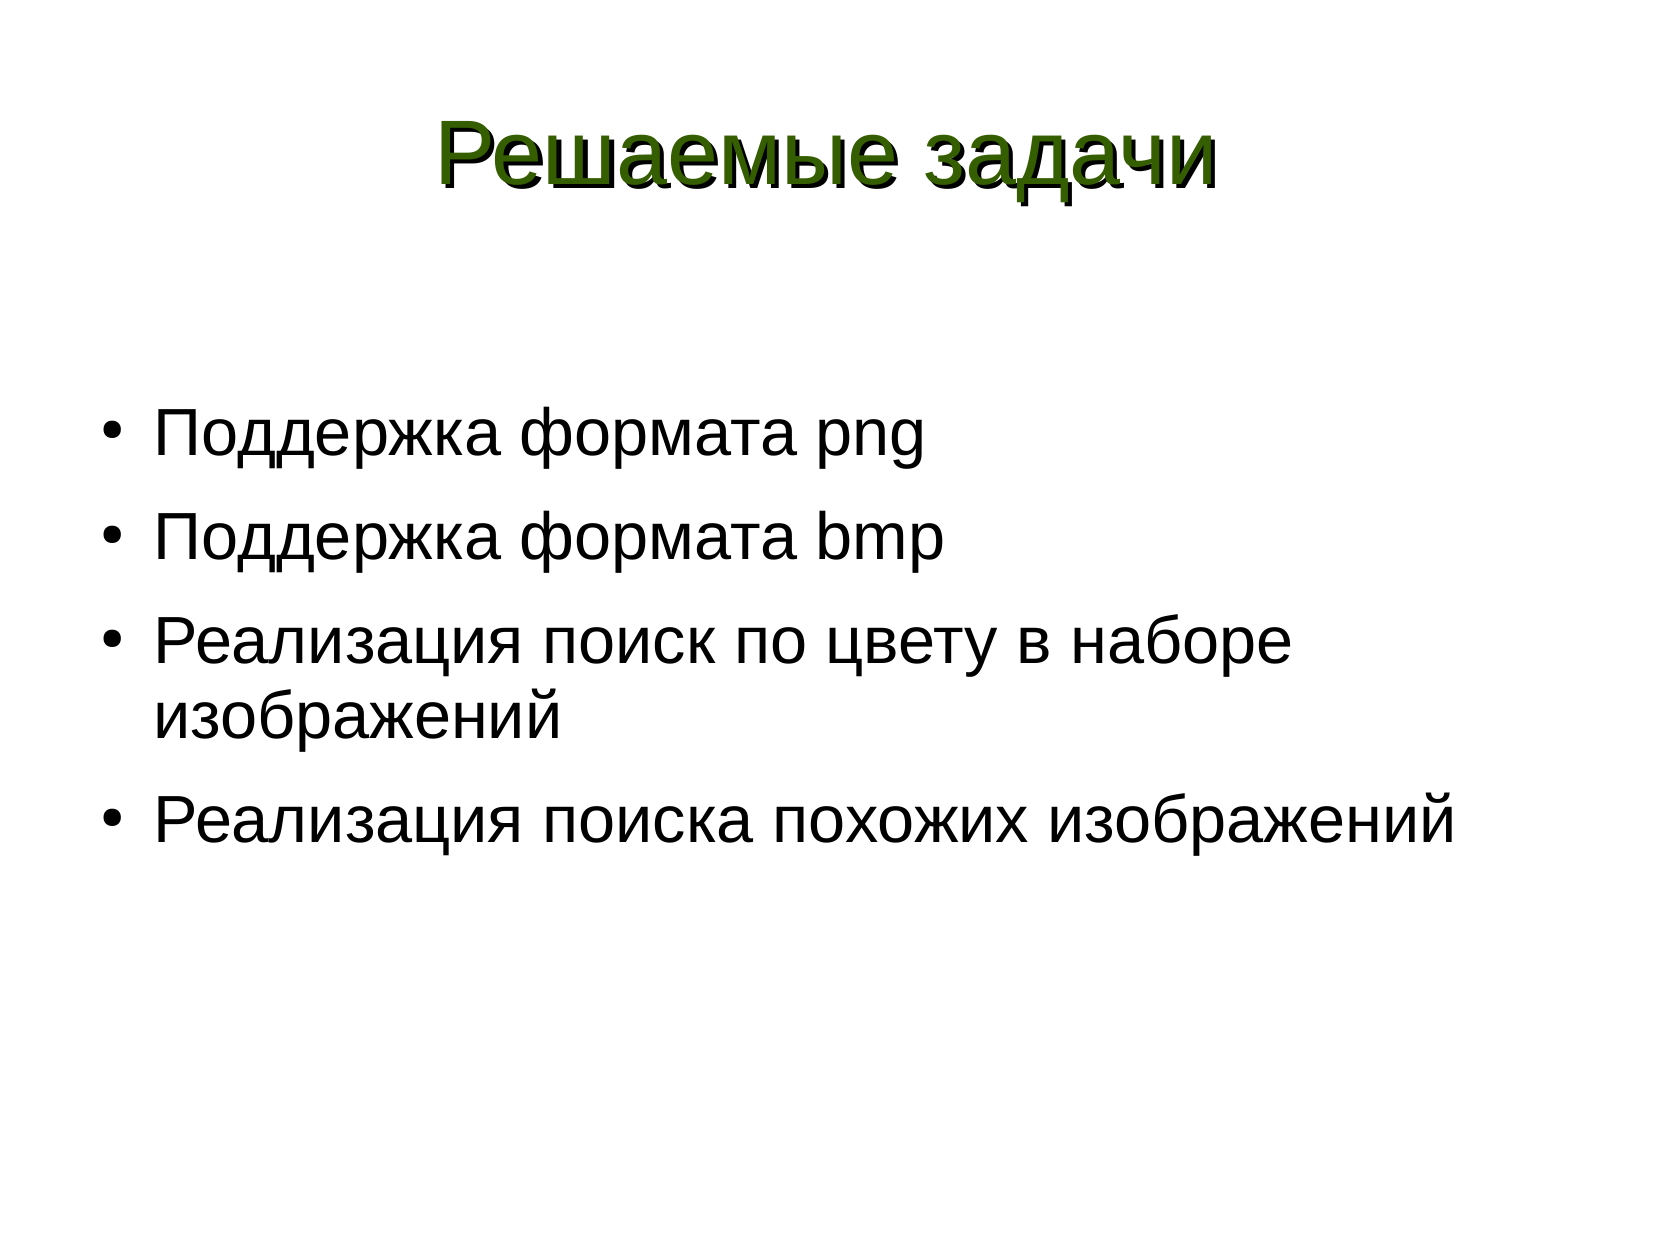

# Решаемые задачи
Поддержка формата png
Поддержка формата bmp
Реализация поиск по цвету в наборе изображений
Реализация поиска похожих изображений